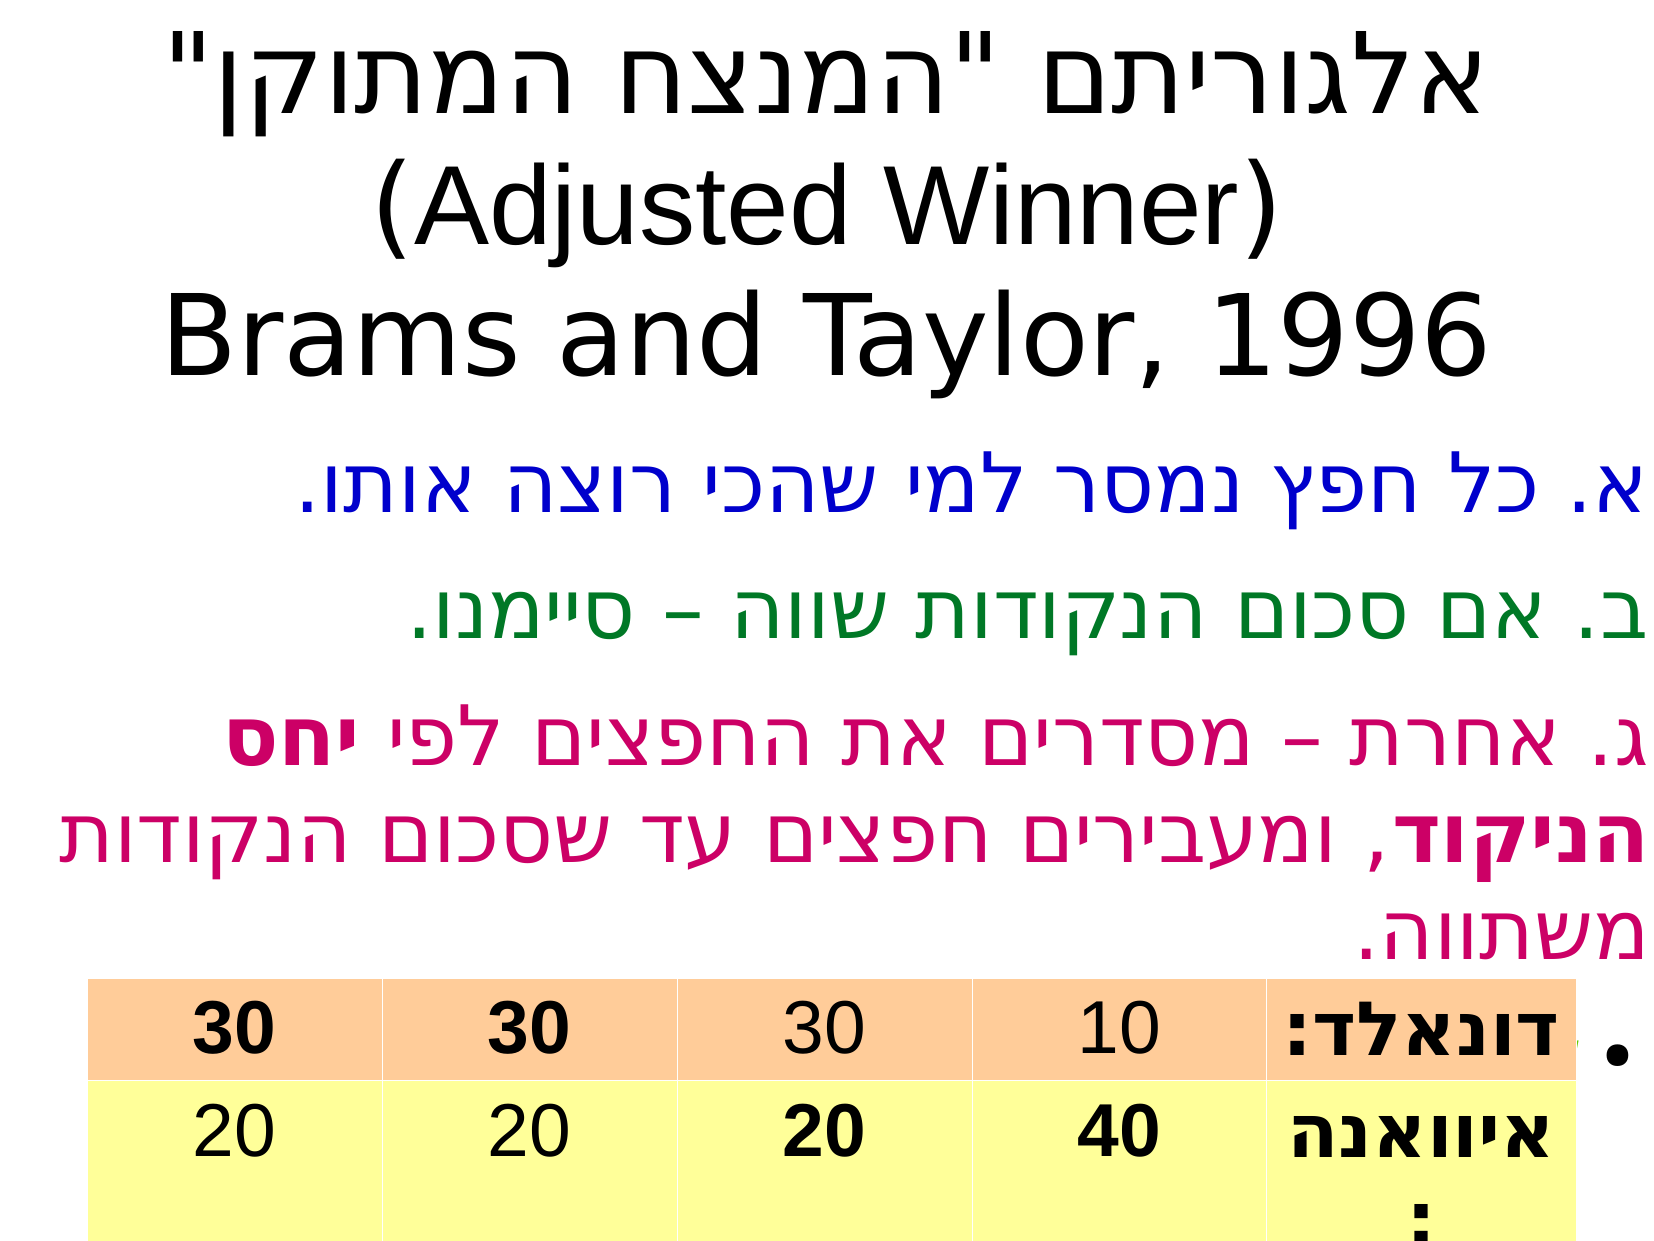

# אלגוריתם "המנצח המתוקן" (Adjusted Winner) Brams and Taylor, 1996
א. כל חפץ נמסר למי שהכי רוצה אותו.
ב. אם סכום הנקודות שווה – סיימנו.
ג. אחרת – מסדרים את החפצים לפי יחס הניקוד, ומעבירים חפצים עד שסכום הנקודות משתווה.
צריך לחתוך לכל היותר חפץ אחד.
| 30 | 30 | 30 | 10 | דונאלד: |
| --- | --- | --- | --- | --- |
| 20 | 20 | 20 | 40 | איוואנה: |